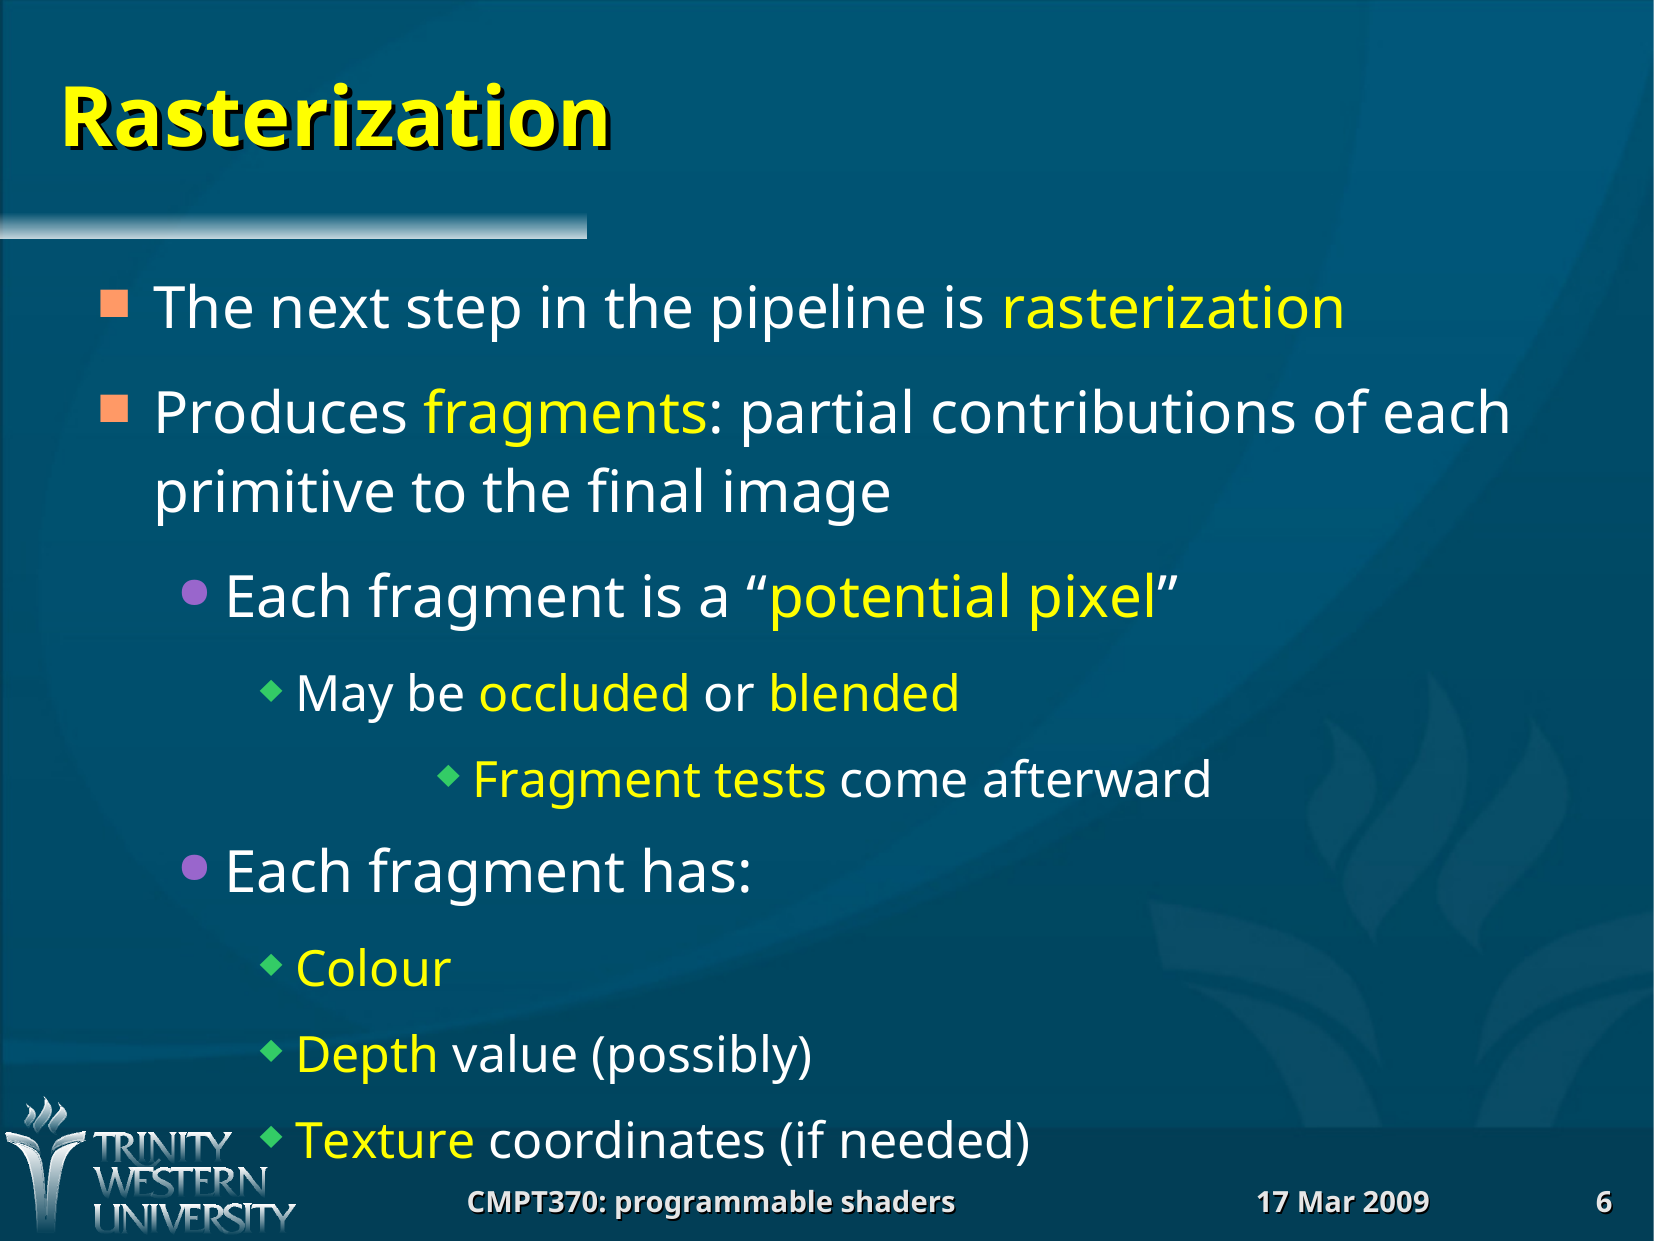

# Rasterization
The next step in the pipeline is rasterization
Produces fragments: partial contributions of each primitive to the final image
Each fragment is a “potential pixel”
May be occluded or blended
Fragment tests come afterward
Each fragment has:
Colour
Depth value (possibly)
Texture coordinates (if needed)
CMPT370: programmable shaders
17 Mar 2009
6